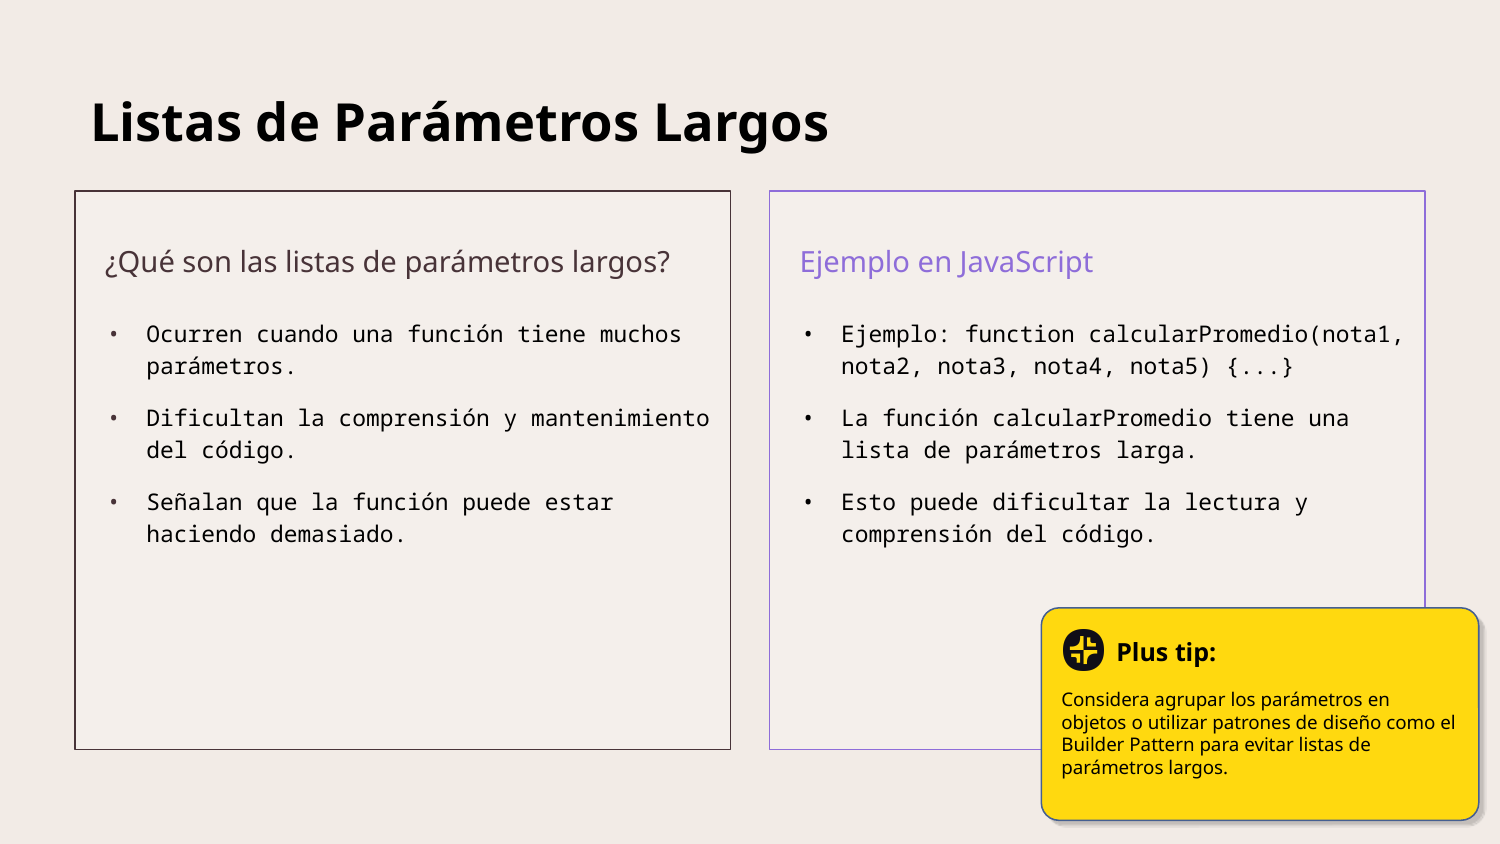

# Listas de Parámetros Largos
¿Qué son las listas de parámetros largos?
Ejemplo en JavaScript
Ocurren cuando una función tiene muchos parámetros.
Dificultan la comprensión y mantenimiento del código.
Señalan que la función puede estar haciendo demasiado.
Ejemplo: function calcularPromedio(nota1, nota2, nota3, nota4, nota5) {...}
La función calcularPromedio tiene una lista de parámetros larga.
Esto puede dificultar la lectura y comprensión del código.
Considera agrupar los parámetros en objetos o utilizar patrones de diseño como el Builder Pattern para evitar listas de parámetros largos.
Plus tip: